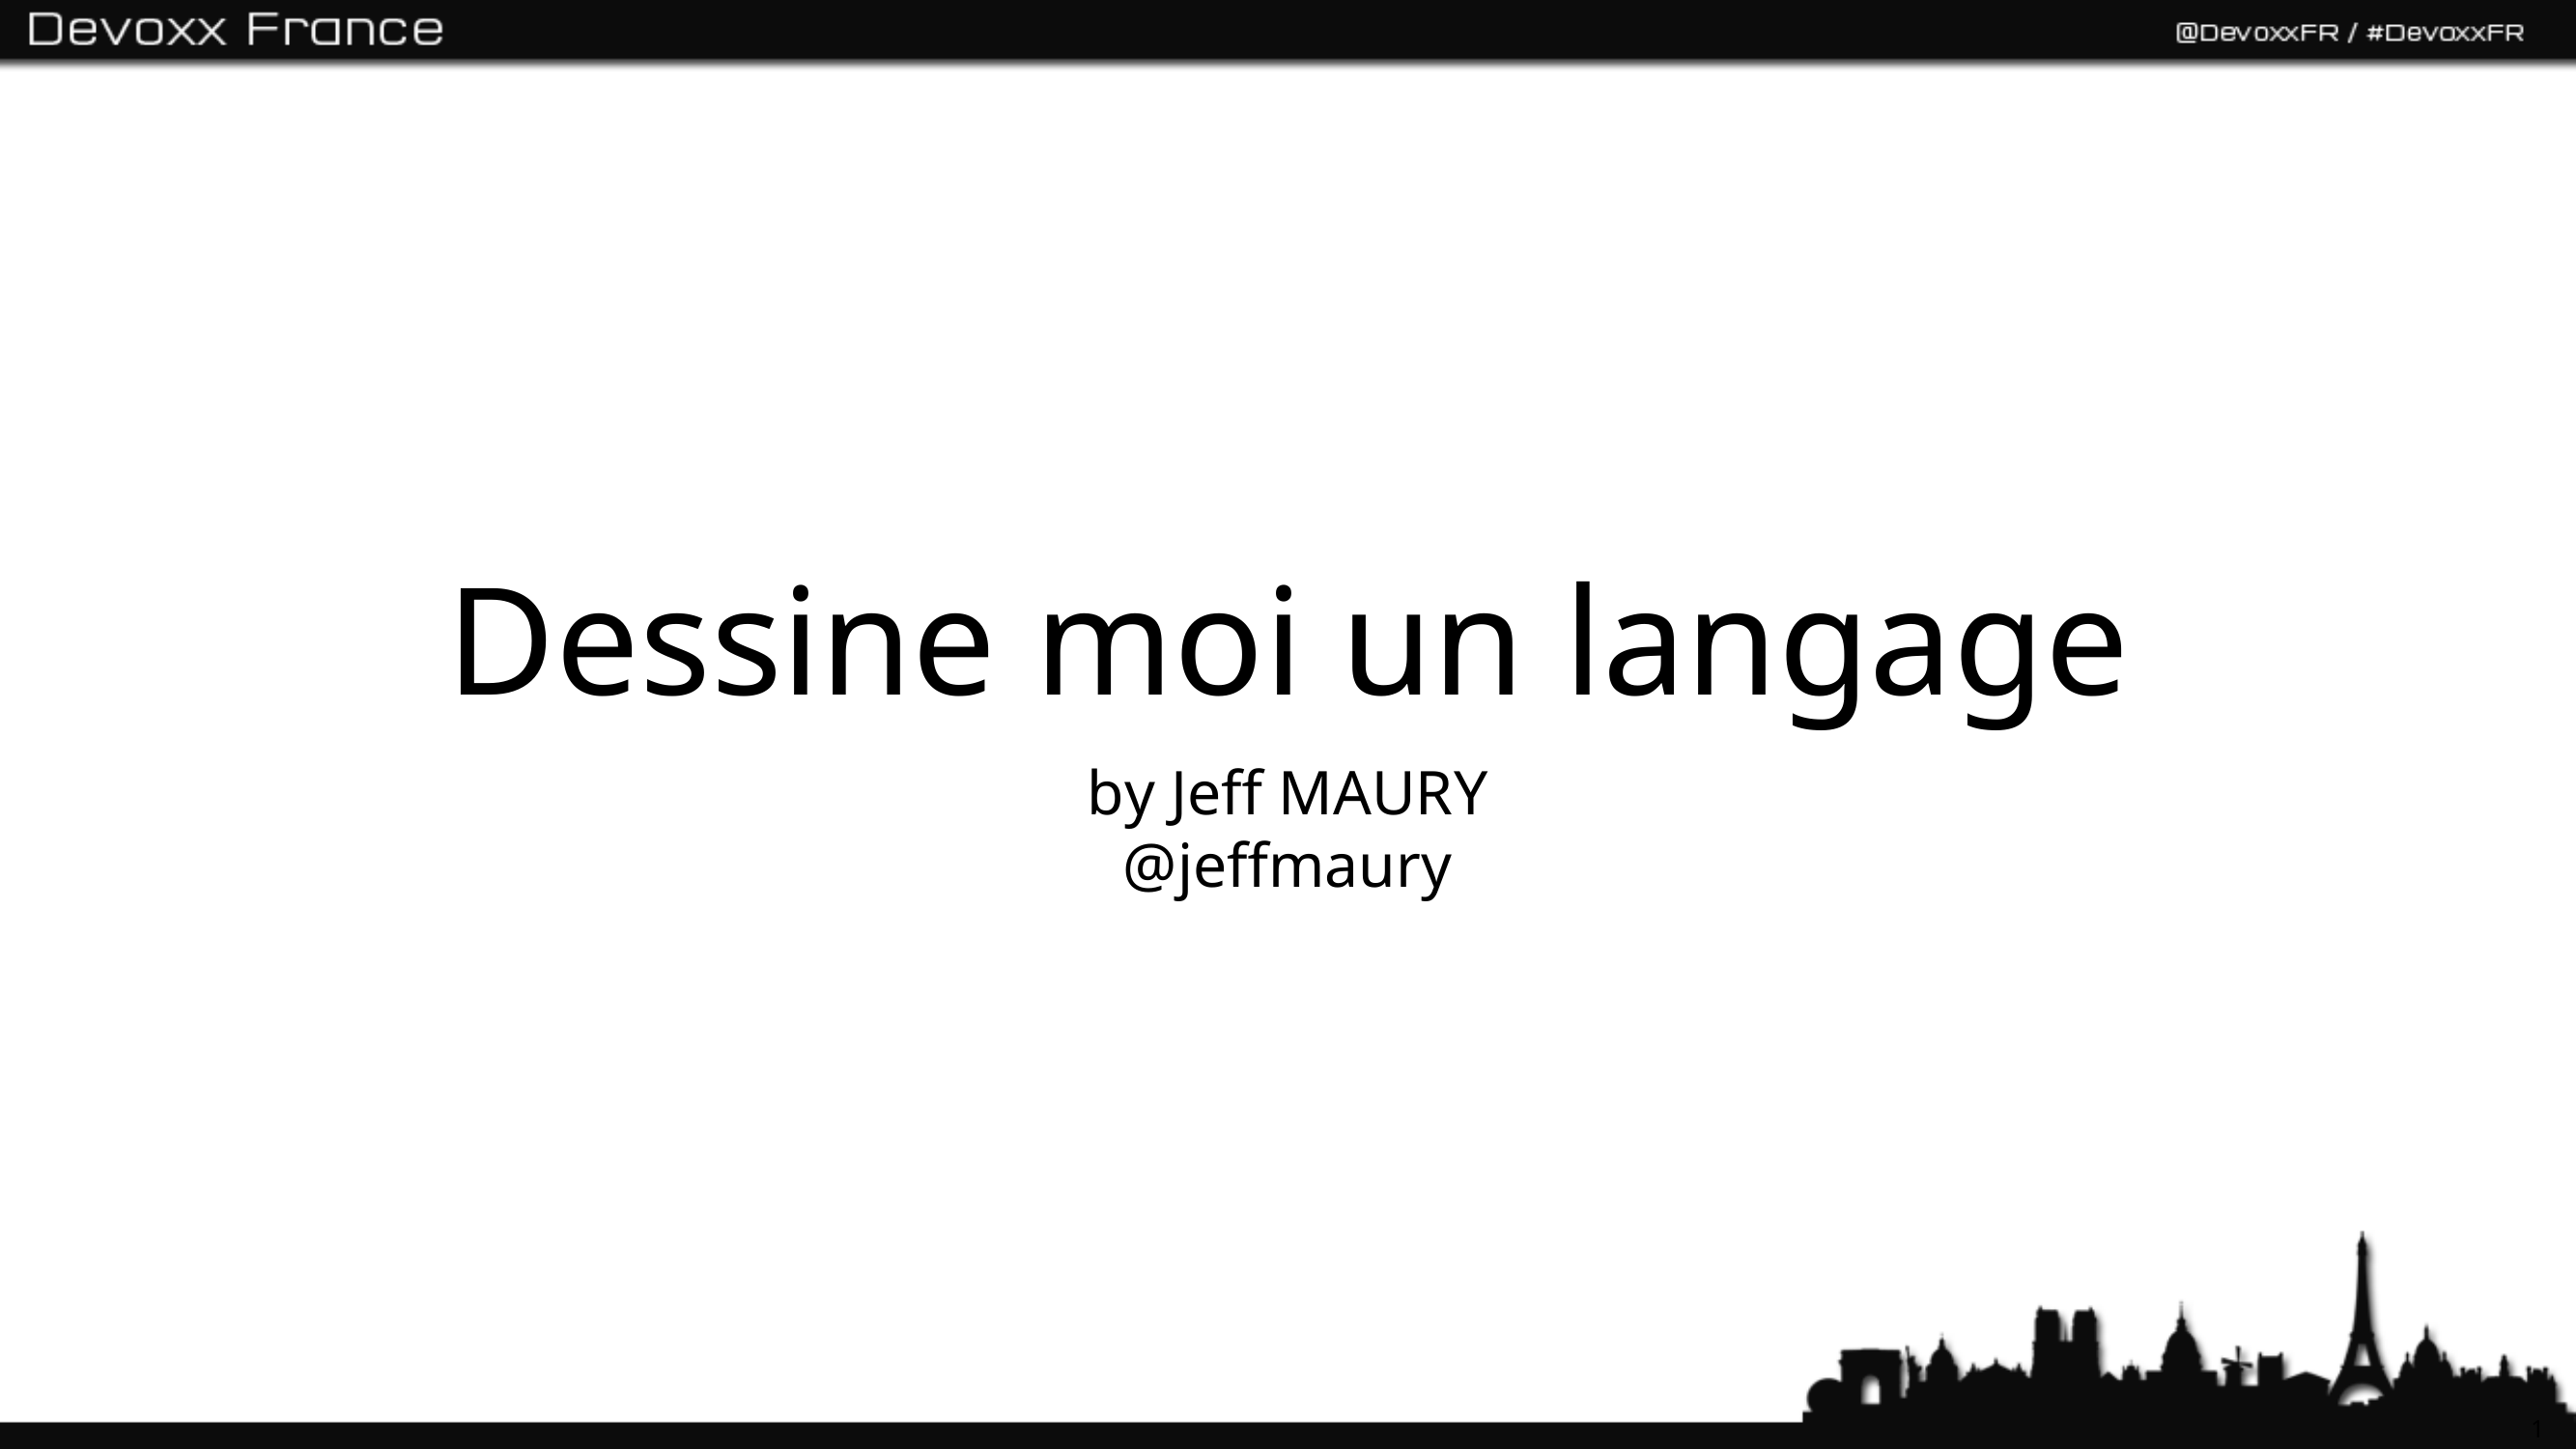

# Dessine moi un langage
by Jeff MAURY
@jeffmaury
1